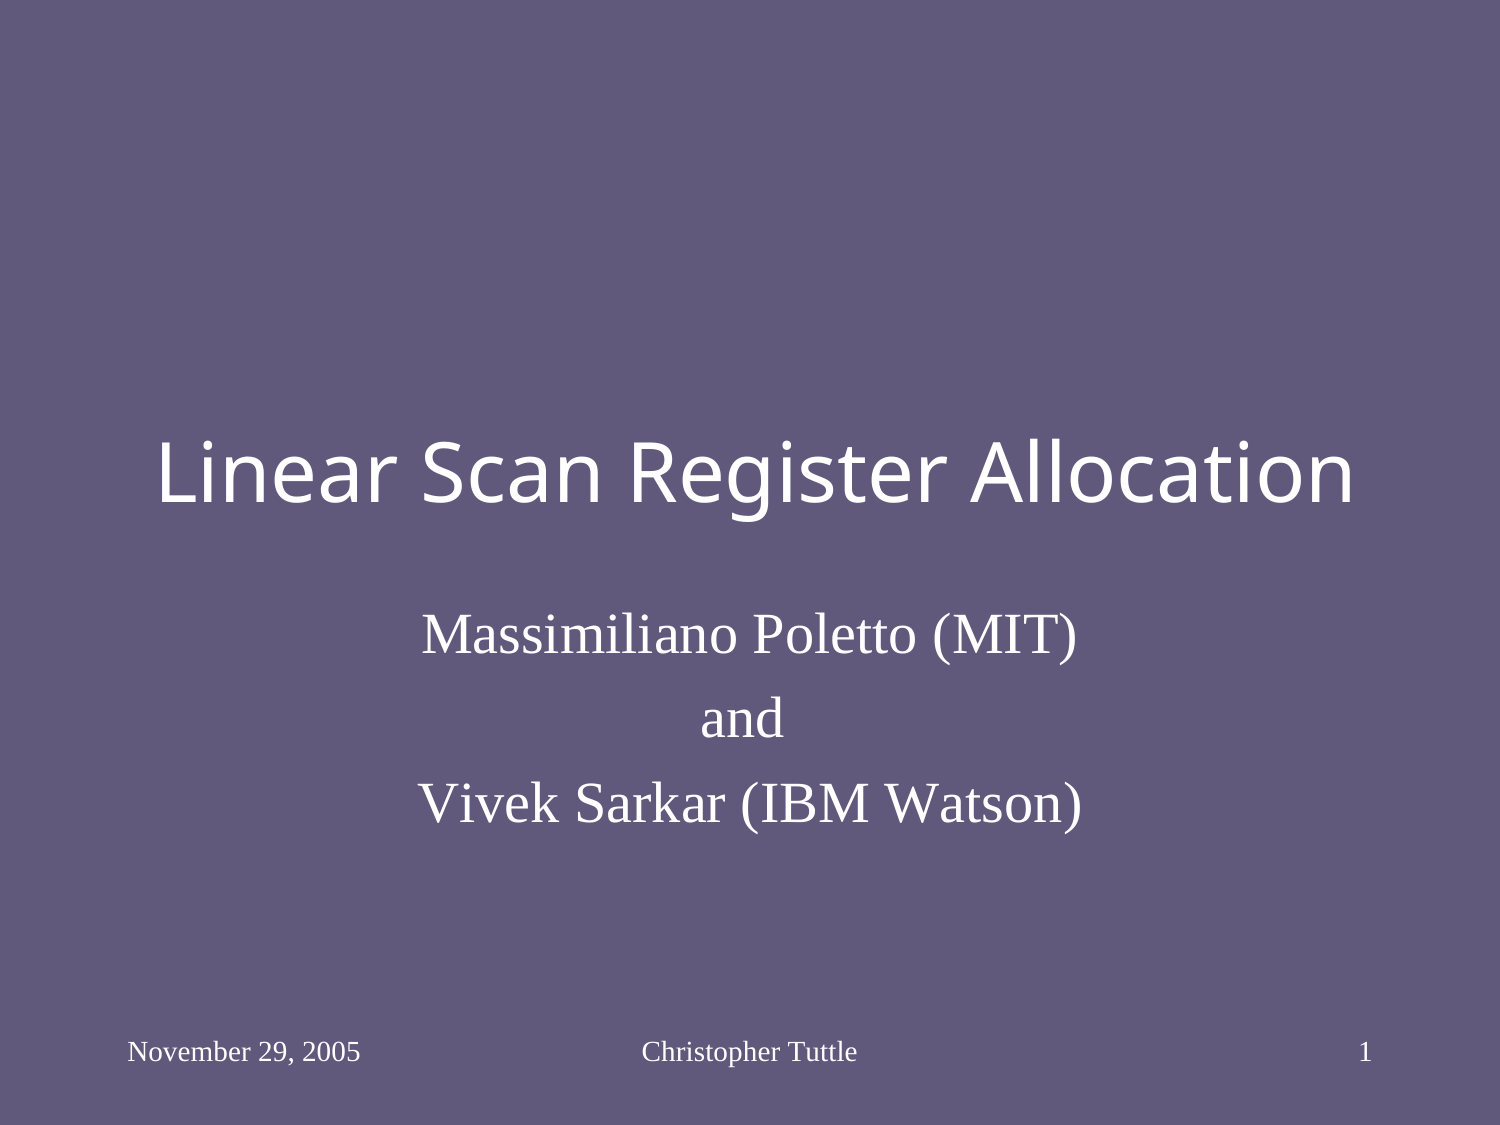

# Linear Scan Register Allocation
Massimiliano Poletto (MIT)
and
Vivek Sarkar (IBM Watson)
November 29, 2005
Christopher Tuttle
1